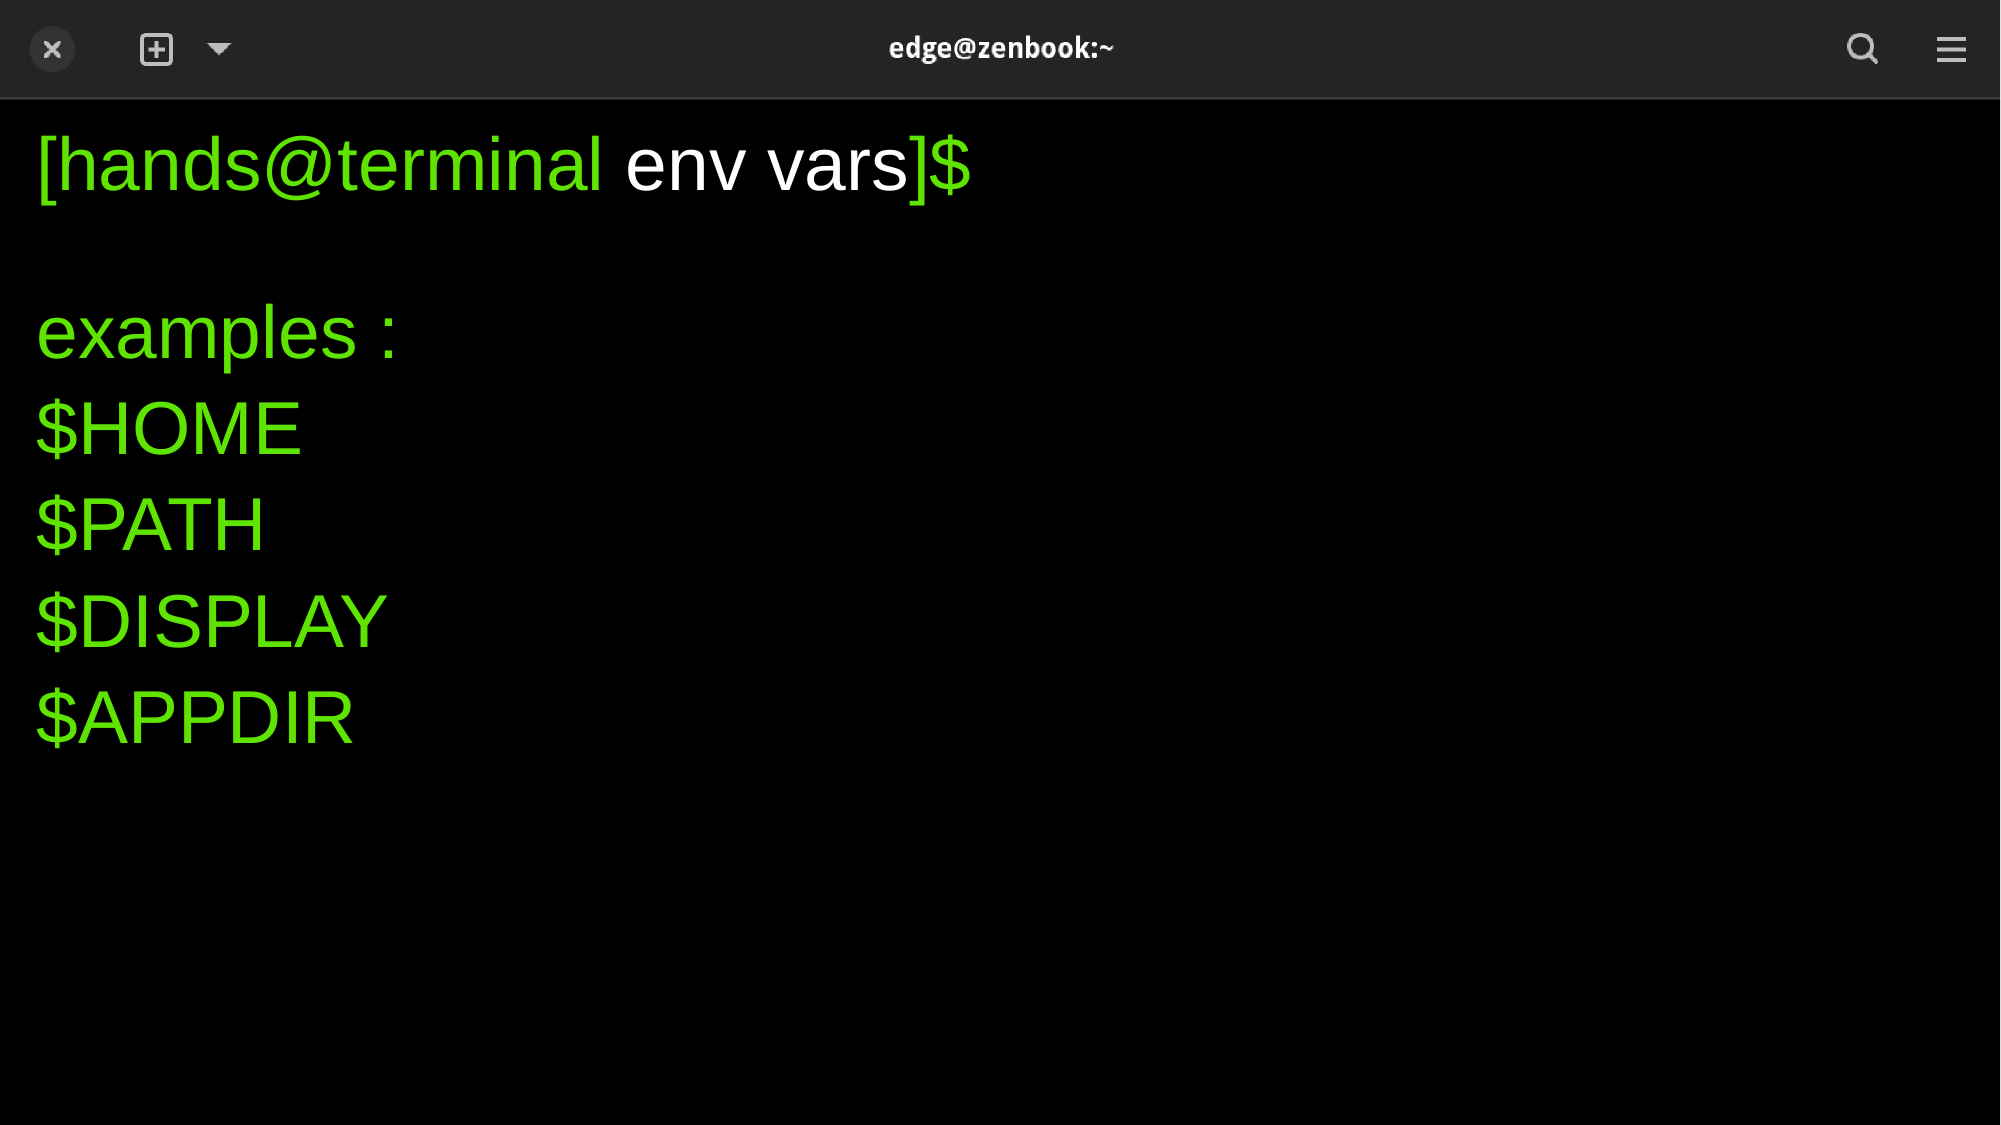

# [hands@terminal env vars]$
examples :
$HOME
$PATH
$DISPLAY
$APPDIR